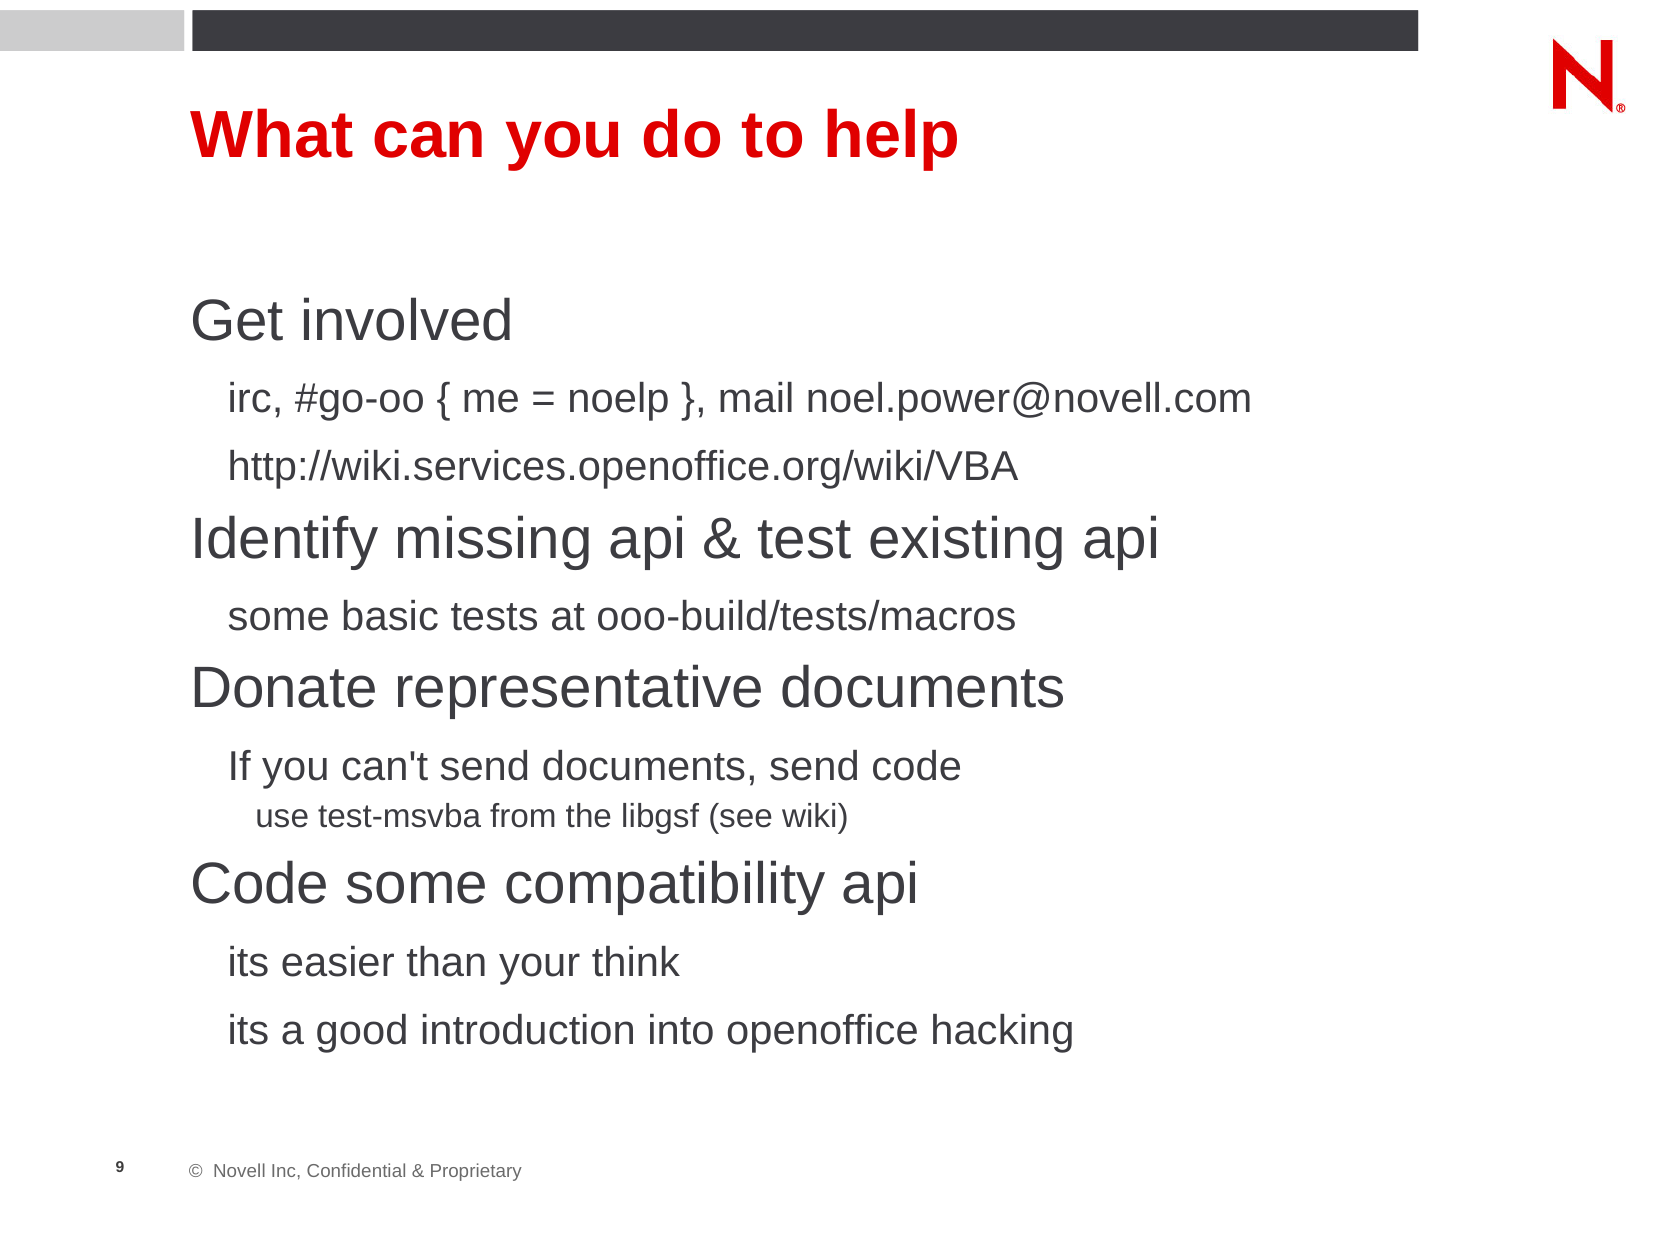

# What can you do to help
Get involved
irc, #go-oo { me = noelp }, mail noel.power@novell.com
http://wiki.services.openoffice.org/wiki/VBA
Identify missing api & test existing api
some basic tests at ooo-build/tests/macros
Donate representative documents
If you can't send documents, send code
use test-msvba from the libgsf (see wiki)
Code some compatibility api
its easier than your think
its a good introduction into openoffice hacking